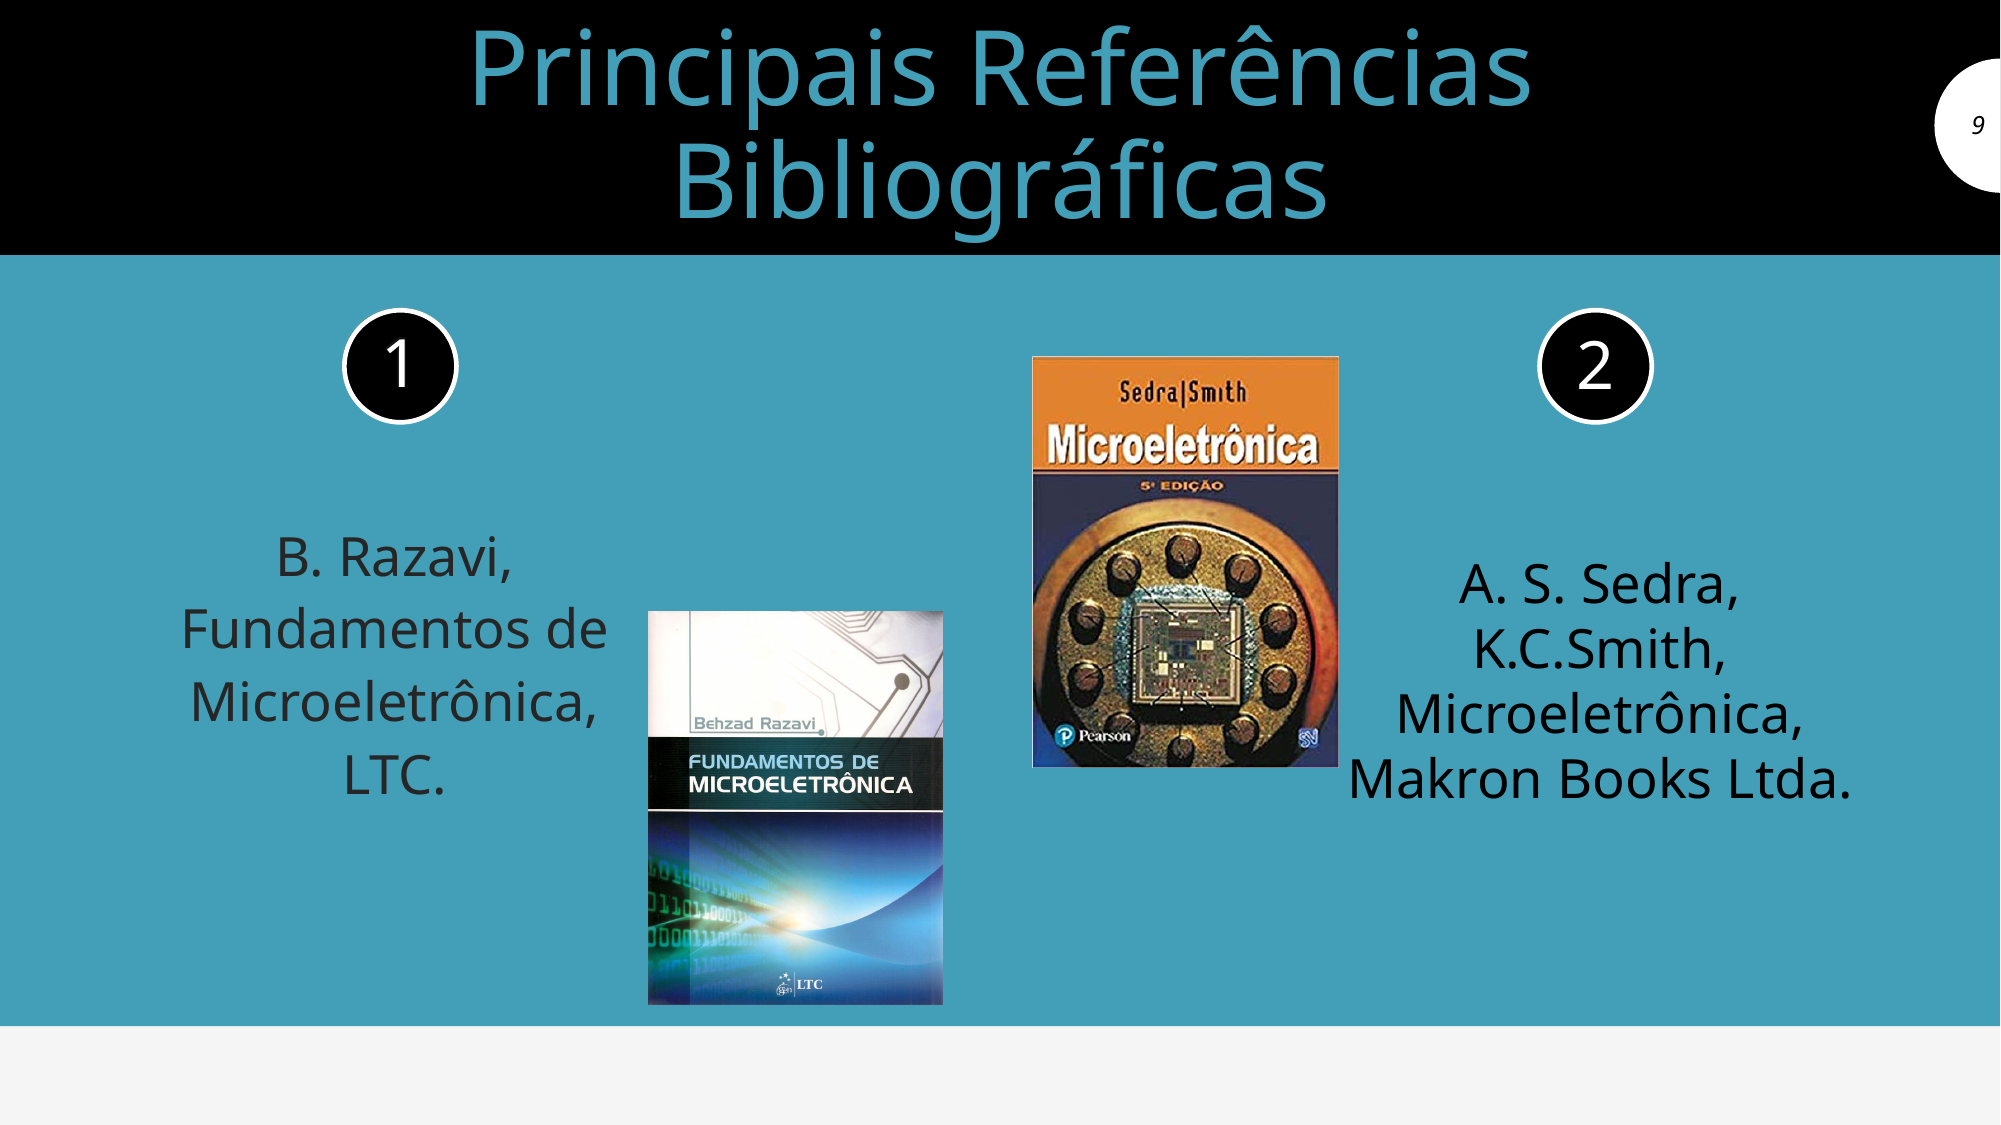

Principais Referências Bibliográficas
1
2
A. S. Sedra, K.C.Smith, Microeletrônica, Makron Books Ltda.
# B. Razavi, Fundamentos de Microeletrônica, LTC.